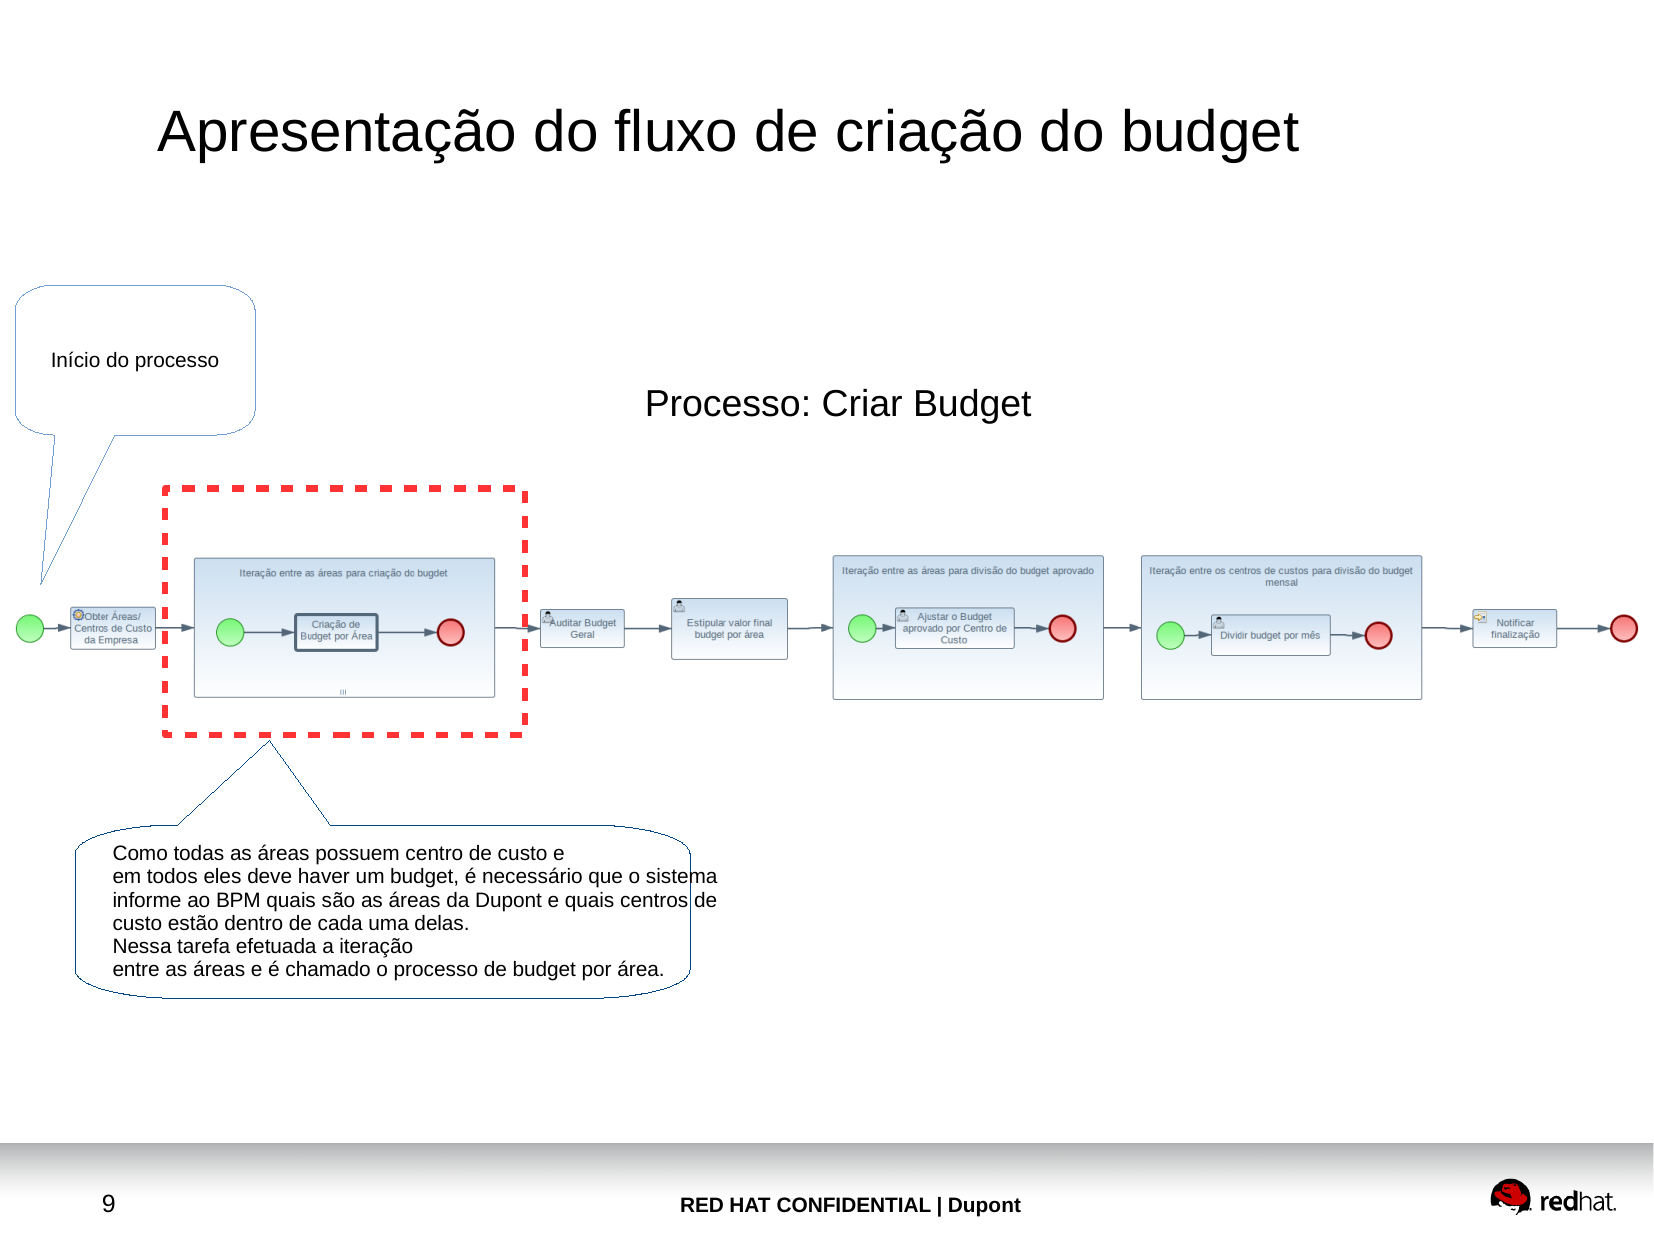

Apresentação do fluxo de criação do budget
Início do processo
Processo: Criar Budget
Como todas as áreas possuem centro de custo e
em todos eles deve haver um budget, é necessário que o sistema
informe ao BPM quais são as áreas da Dupont e quais centros de
custo estão dentro de cada uma delas.
Nessa tarefa efetuada a iteração
entre as áreas e é chamado o processo de budget por área.